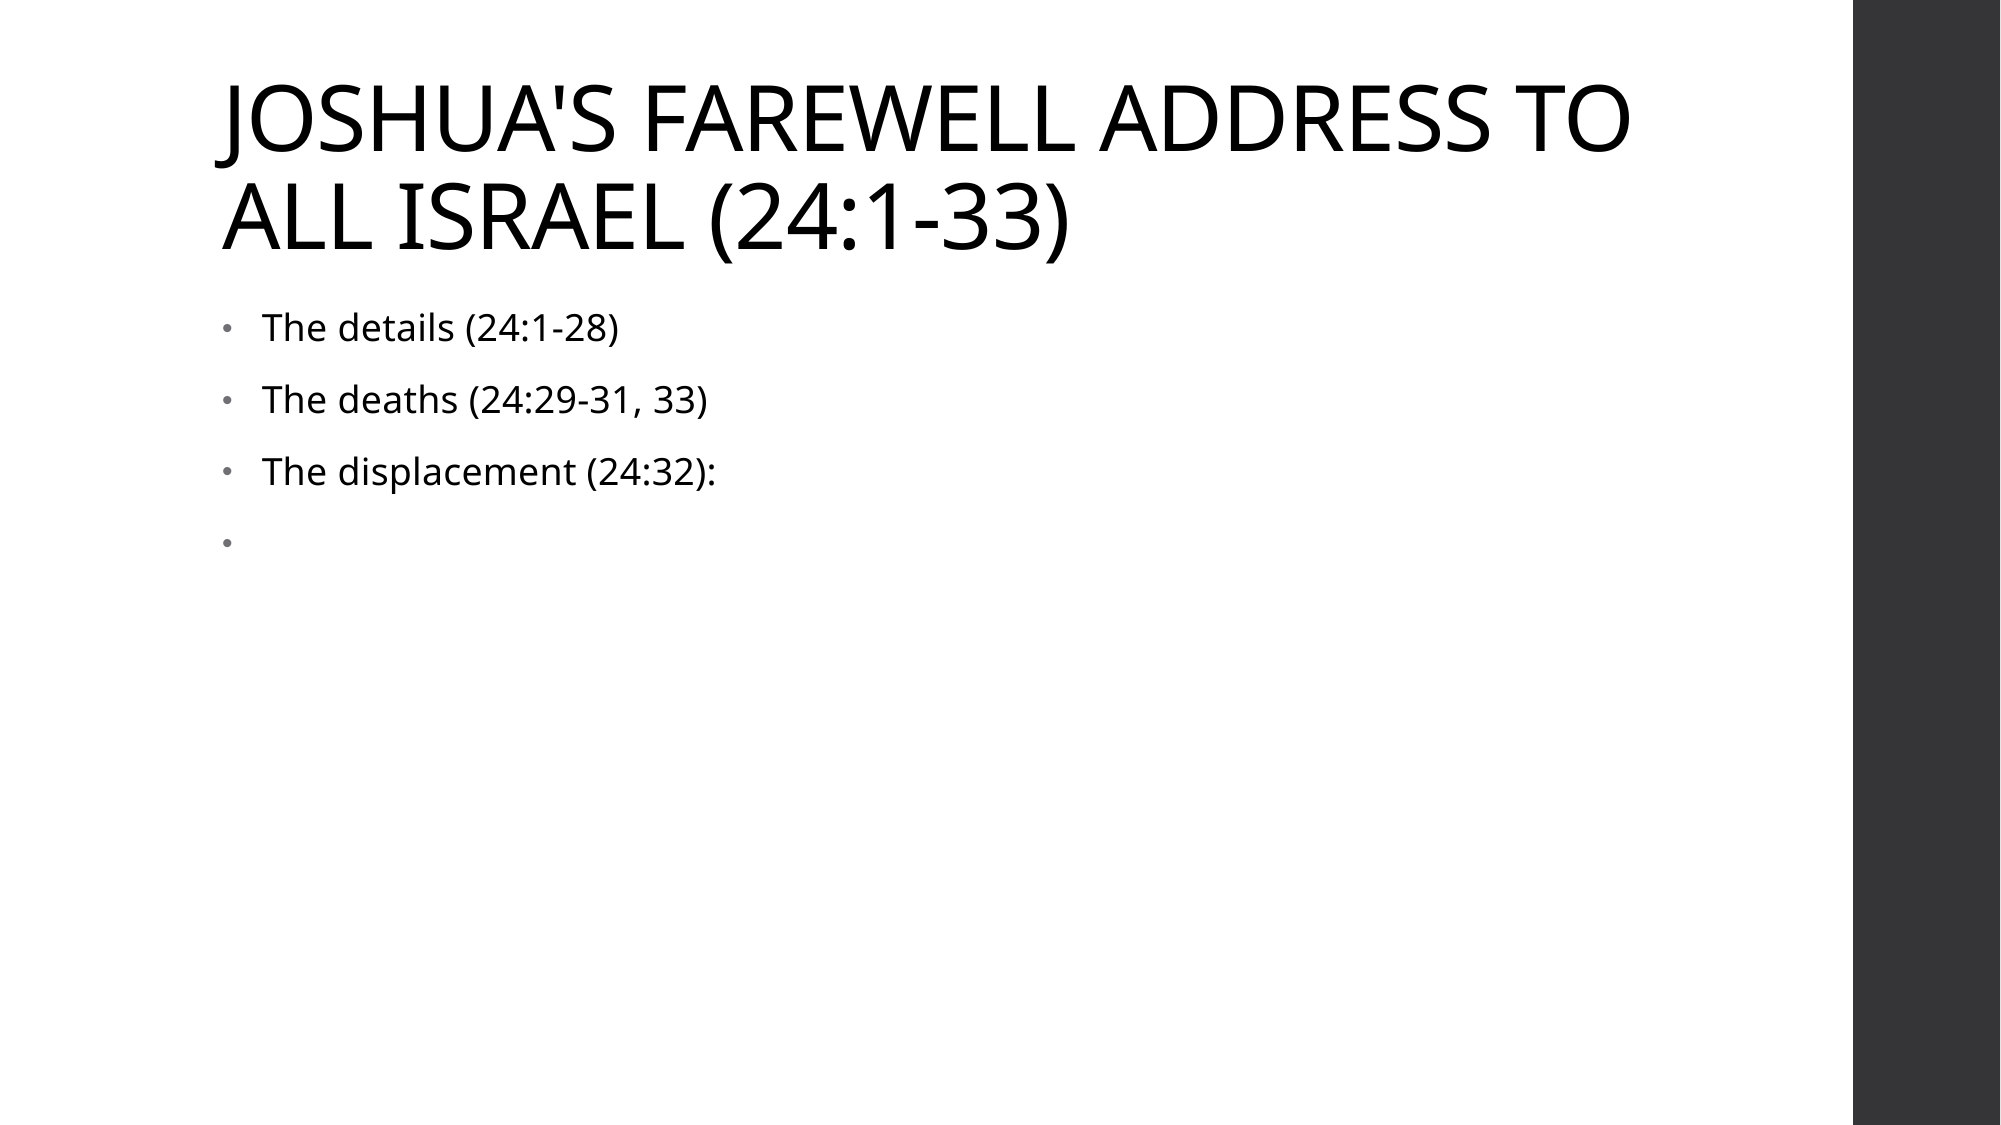

# JOSHUA'S FAREWELL ADDRESS TO ALL ISRAEL (24:1-33)
 The details (24:1-28)
 The deaths (24:29-31, 33)
 The displacement (24:32):